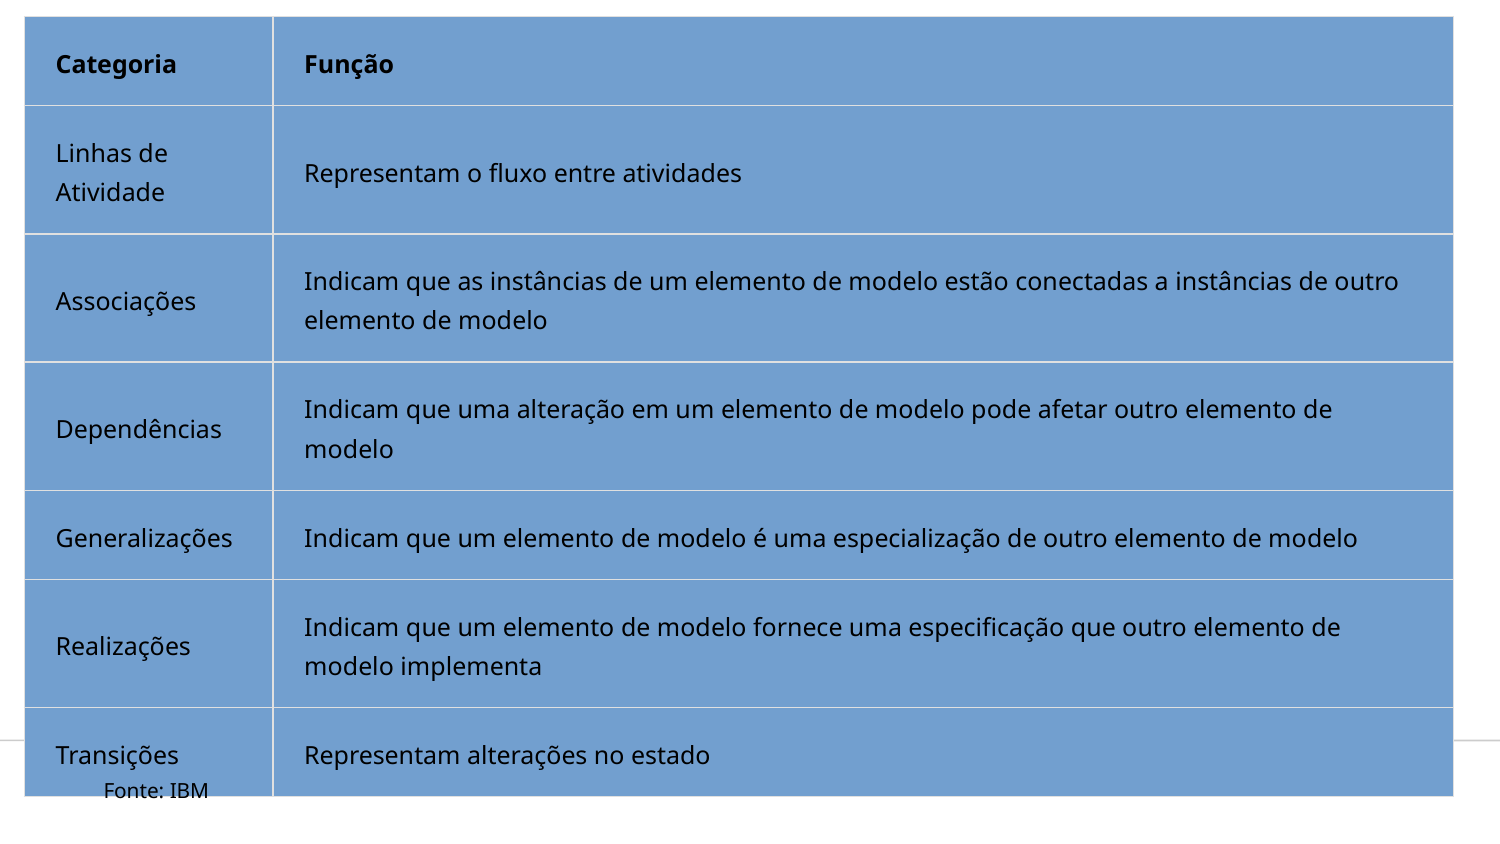

| Categoria | Função |
| --- | --- |
| Linhas de Atividade | Representam o fluxo entre atividades |
| Associações | Indicam que as instâncias de um elemento de modelo estão conectadas a instâncias de outro elemento de modelo |
| Dependências | Indicam que uma alteração em um elemento de modelo pode afetar outro elemento de modelo |
| Generalizações | Indicam que um elemento de modelo é uma especialização de outro elemento de modelo |
| Realizações | Indicam que um elemento de modelo fornece uma especificação que outro elemento de modelo implementa |
| Transições | Representam alterações no estado |
Fonte: IBM